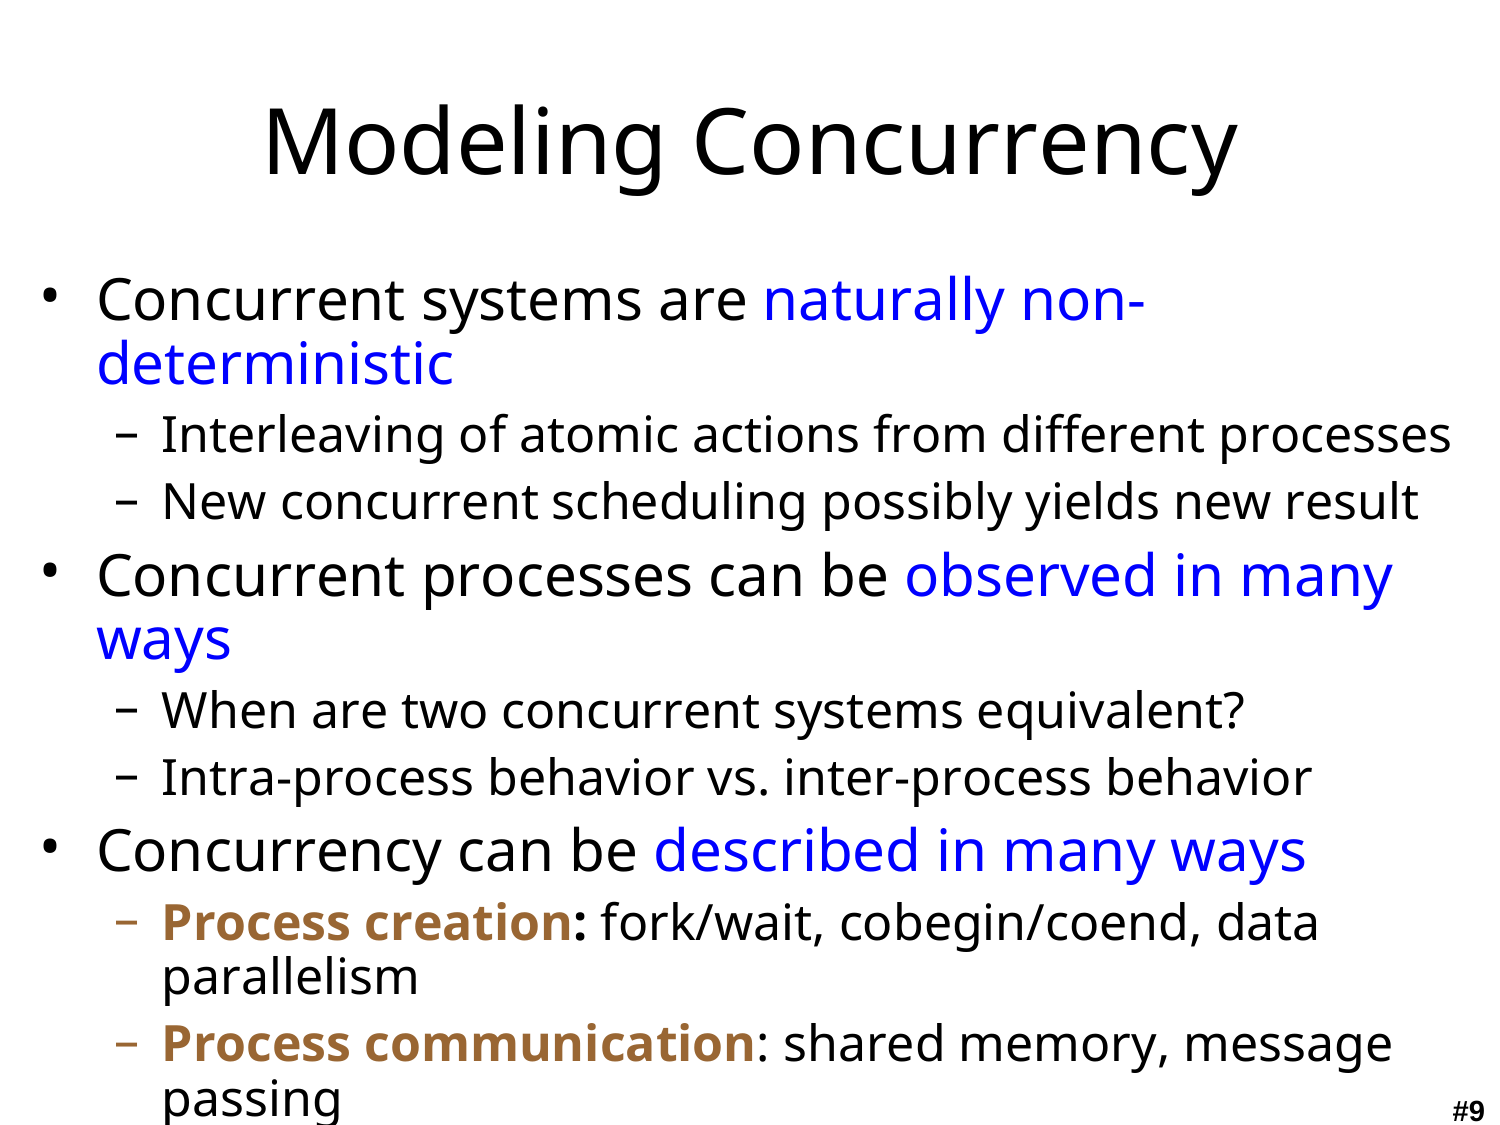

# Modeling Concurrency
Concurrent systems are naturally non-deterministic
Interleaving of atomic actions from different processes
New concurrent scheduling possibly yields new result
Concurrent processes can be observed in many ways
When are two concurrent systems equivalent?
Intra-process behavior vs. inter-process behavior
Concurrency can be described in many ways
Process creation: fork/wait, cobegin/coend, data parallelism
Process communication: shared memory, message passing
Process synchronization: monitors, semaphores, transactions
9